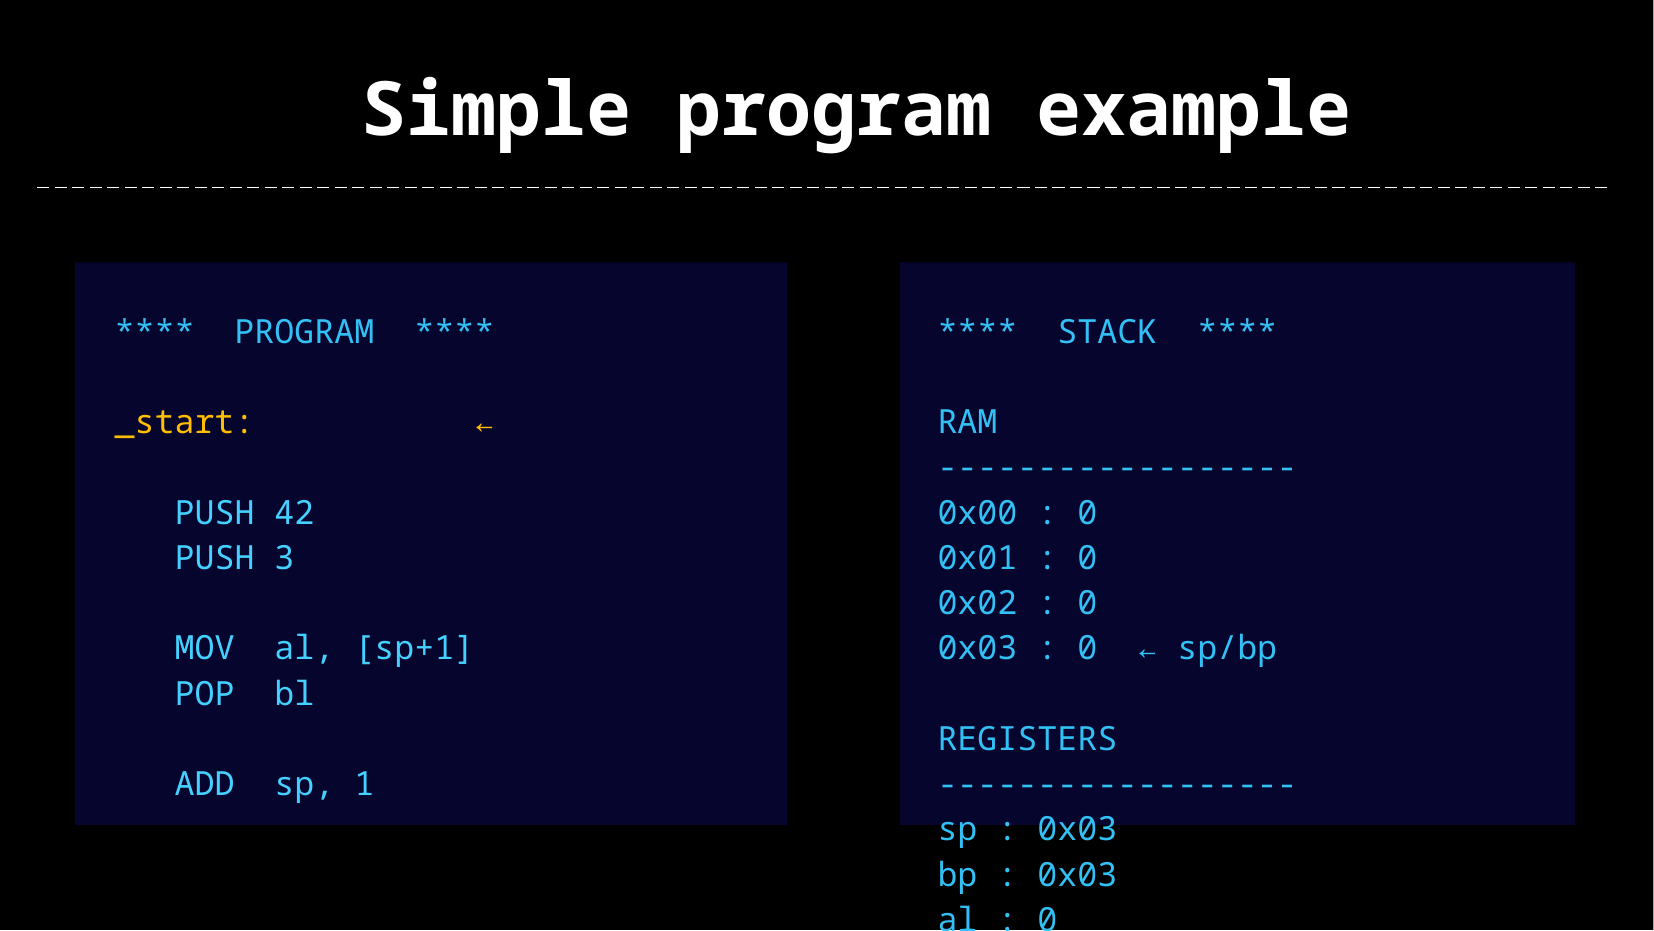

# Simple program example
**** PROGRAM ****
_start: ←
 PUSH 42
 PUSH 3
 MOV al, [sp+1]
 POP bl
 ADD sp, 1
**** STACK ****
RAM
------------------
0x00 : 0
0x01 : 0
0x02 : 0
0x03 : 0 ← sp/bp
REGISTERS
------------------
sp : 0x03
bp : 0x03
al : 0
bl : 0